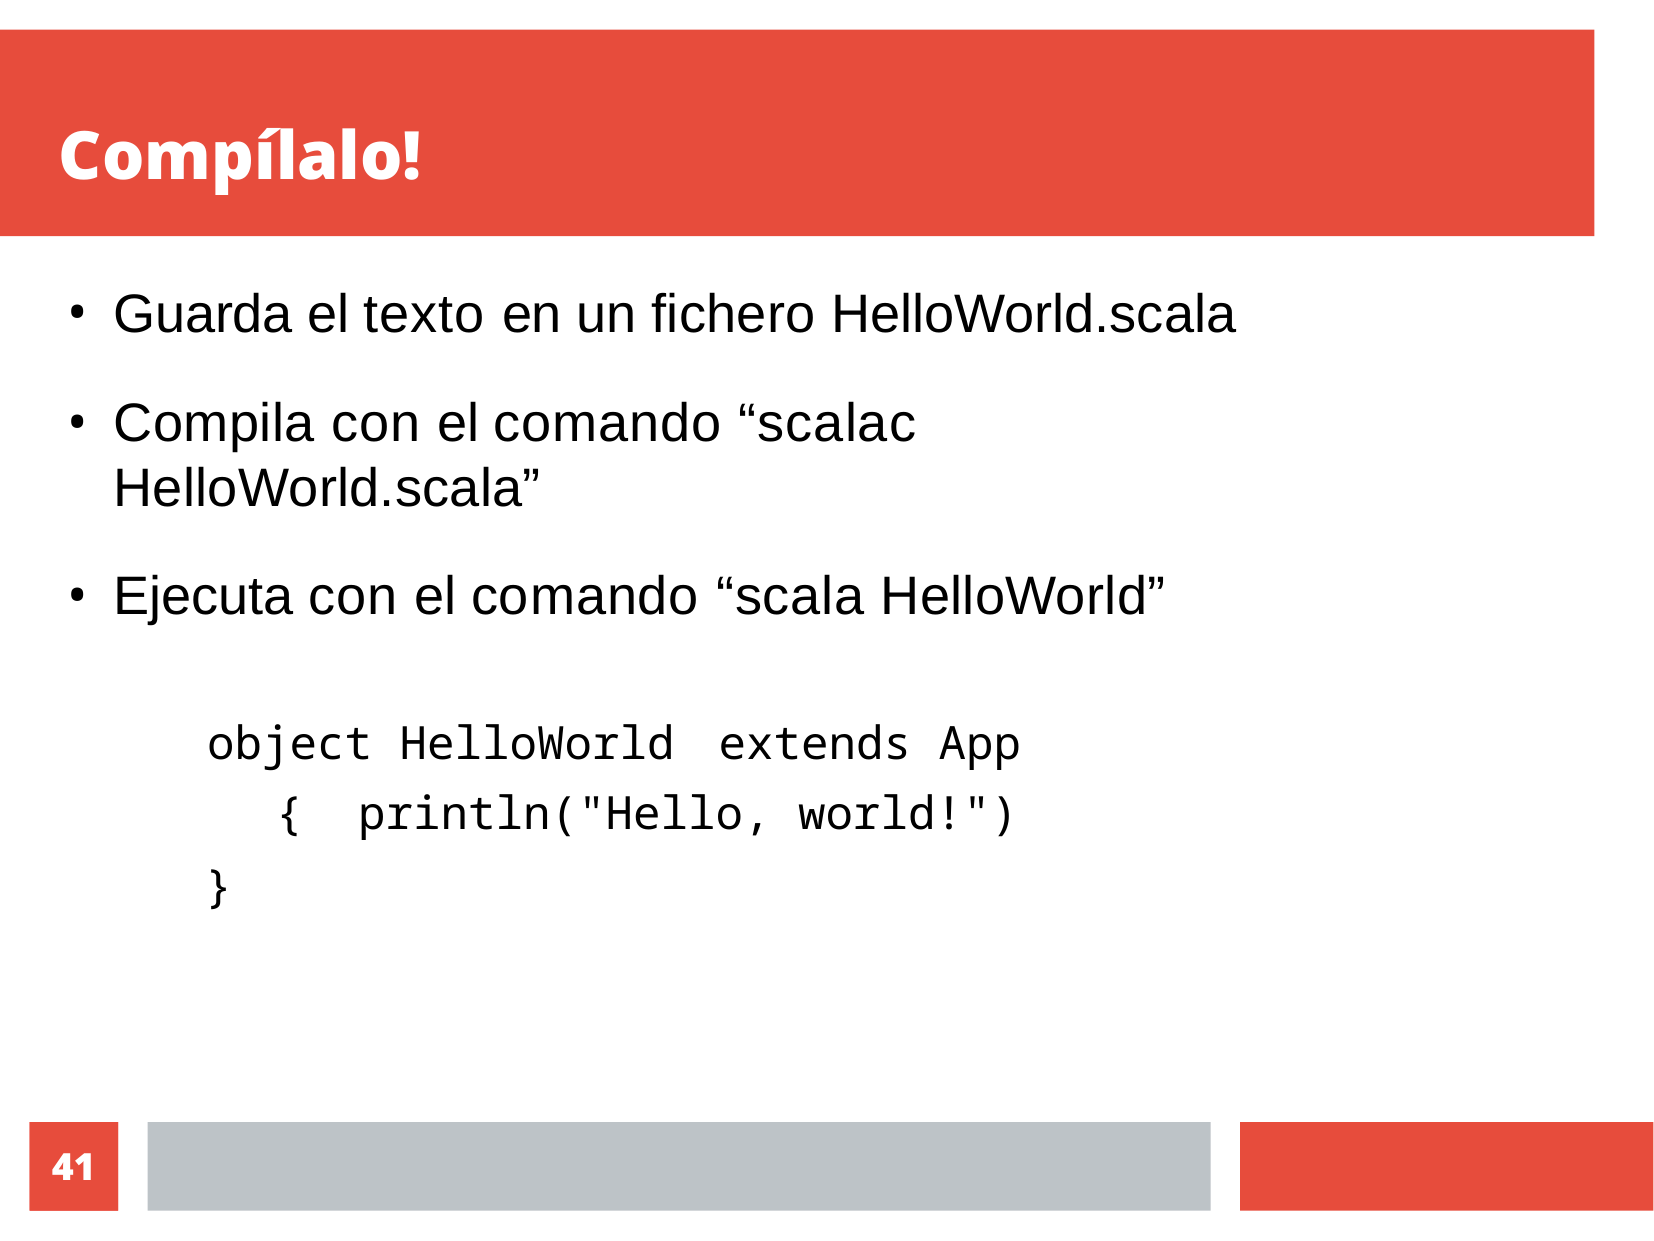

# Compílalo!
Guarda el texto en un fichero HelloWorld.scala
Compila con el comando “scalac HelloWorld.scala”
Ejecuta con el comando “scala HelloWorld”
object HelloWorld	extends App { println("Hello, world!")
}
41